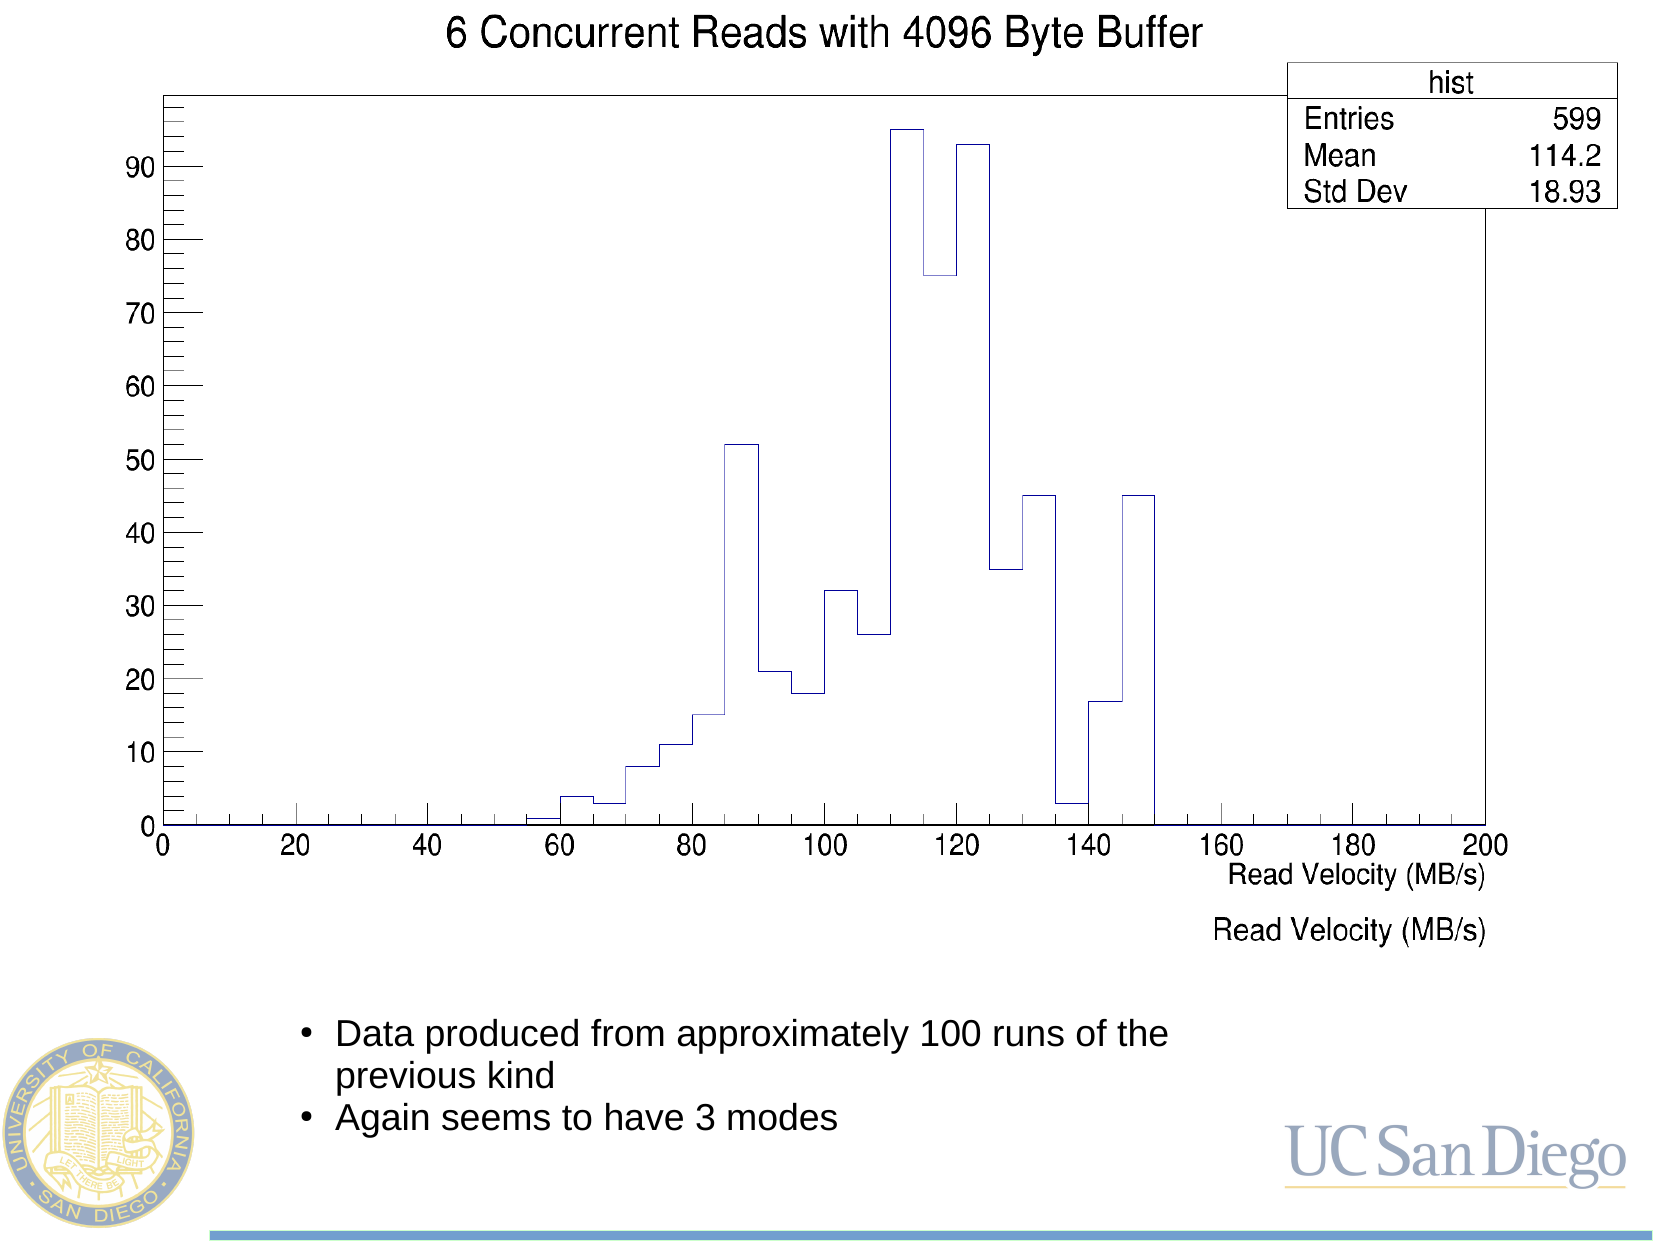

Data produced from approximately 100 runs of the previous kind
Again seems to have 3 modes